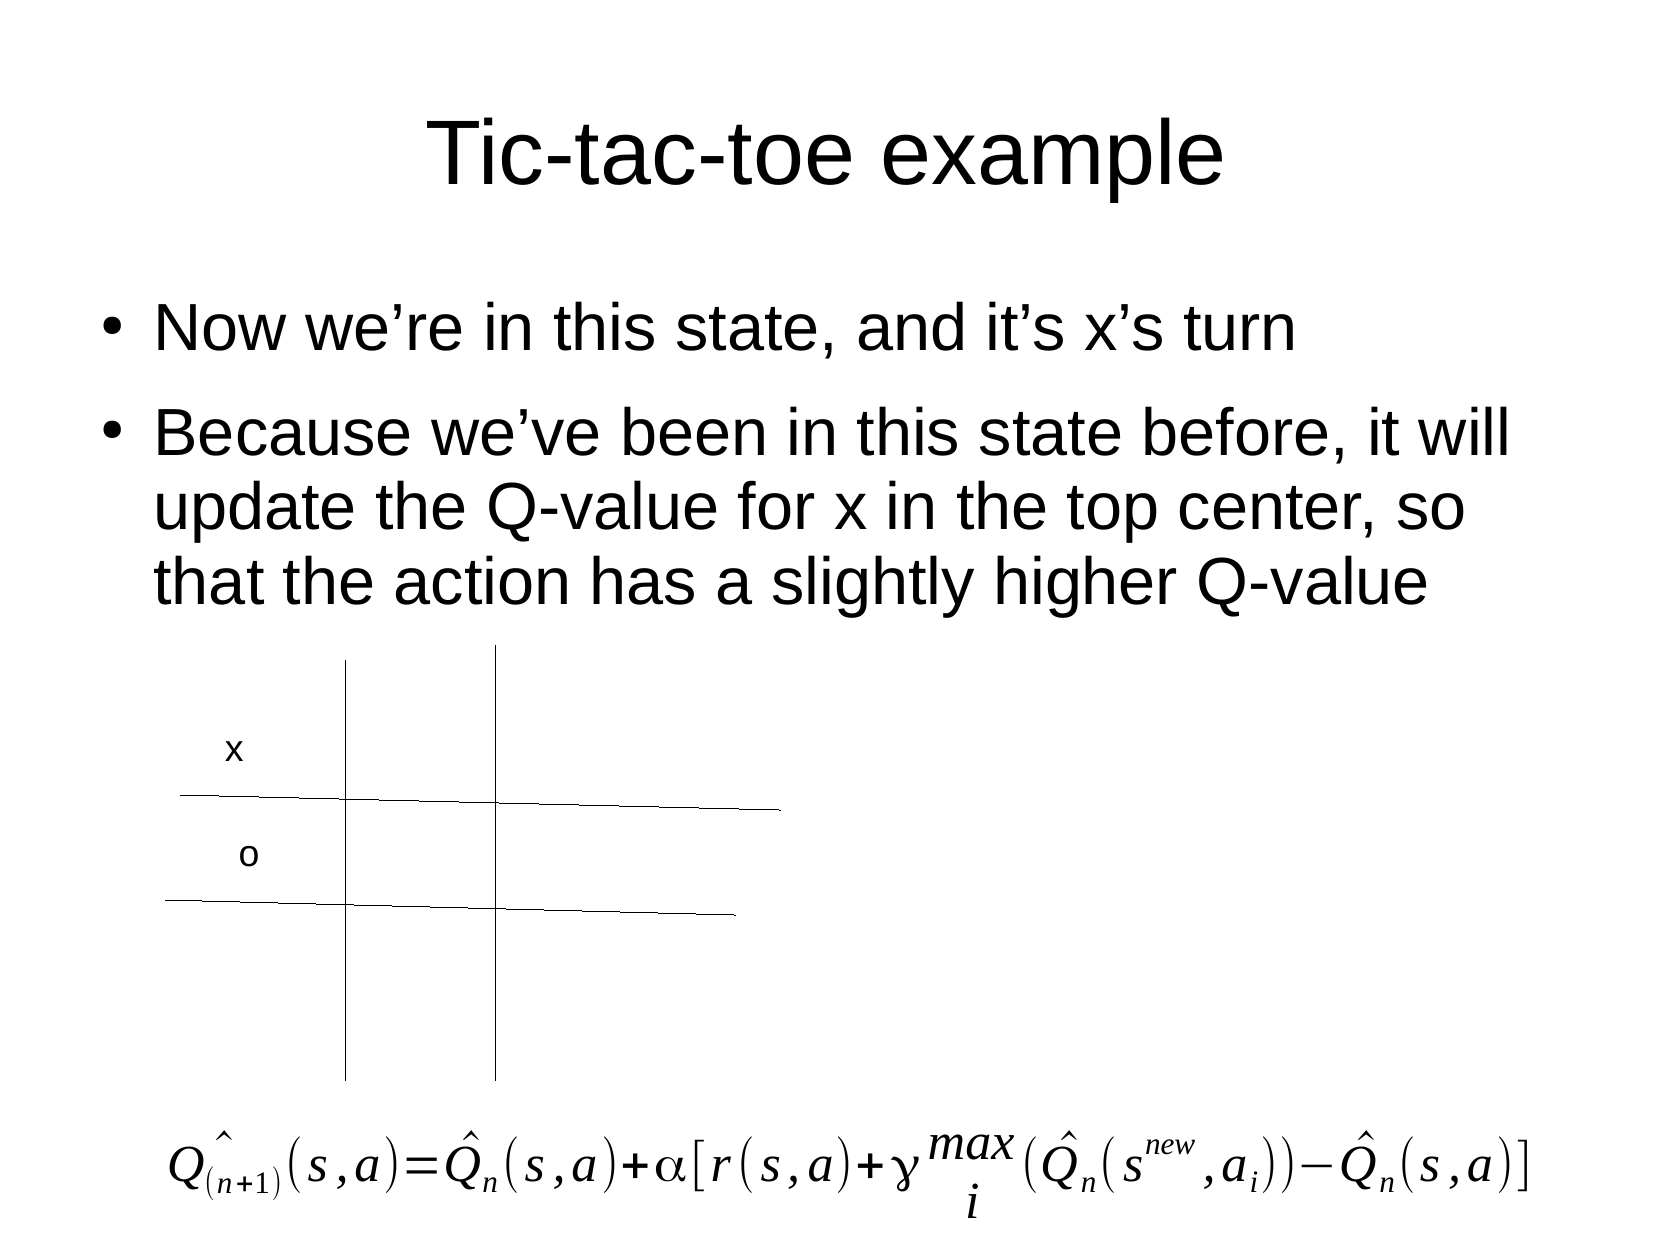

# Tic-tac-toe example
Now we’re in this state, and it’s x’s turn
Because we’ve been in this state before, it will update the Q-value for x in the top center, so that the action has a slightly higher Q-value
x
o